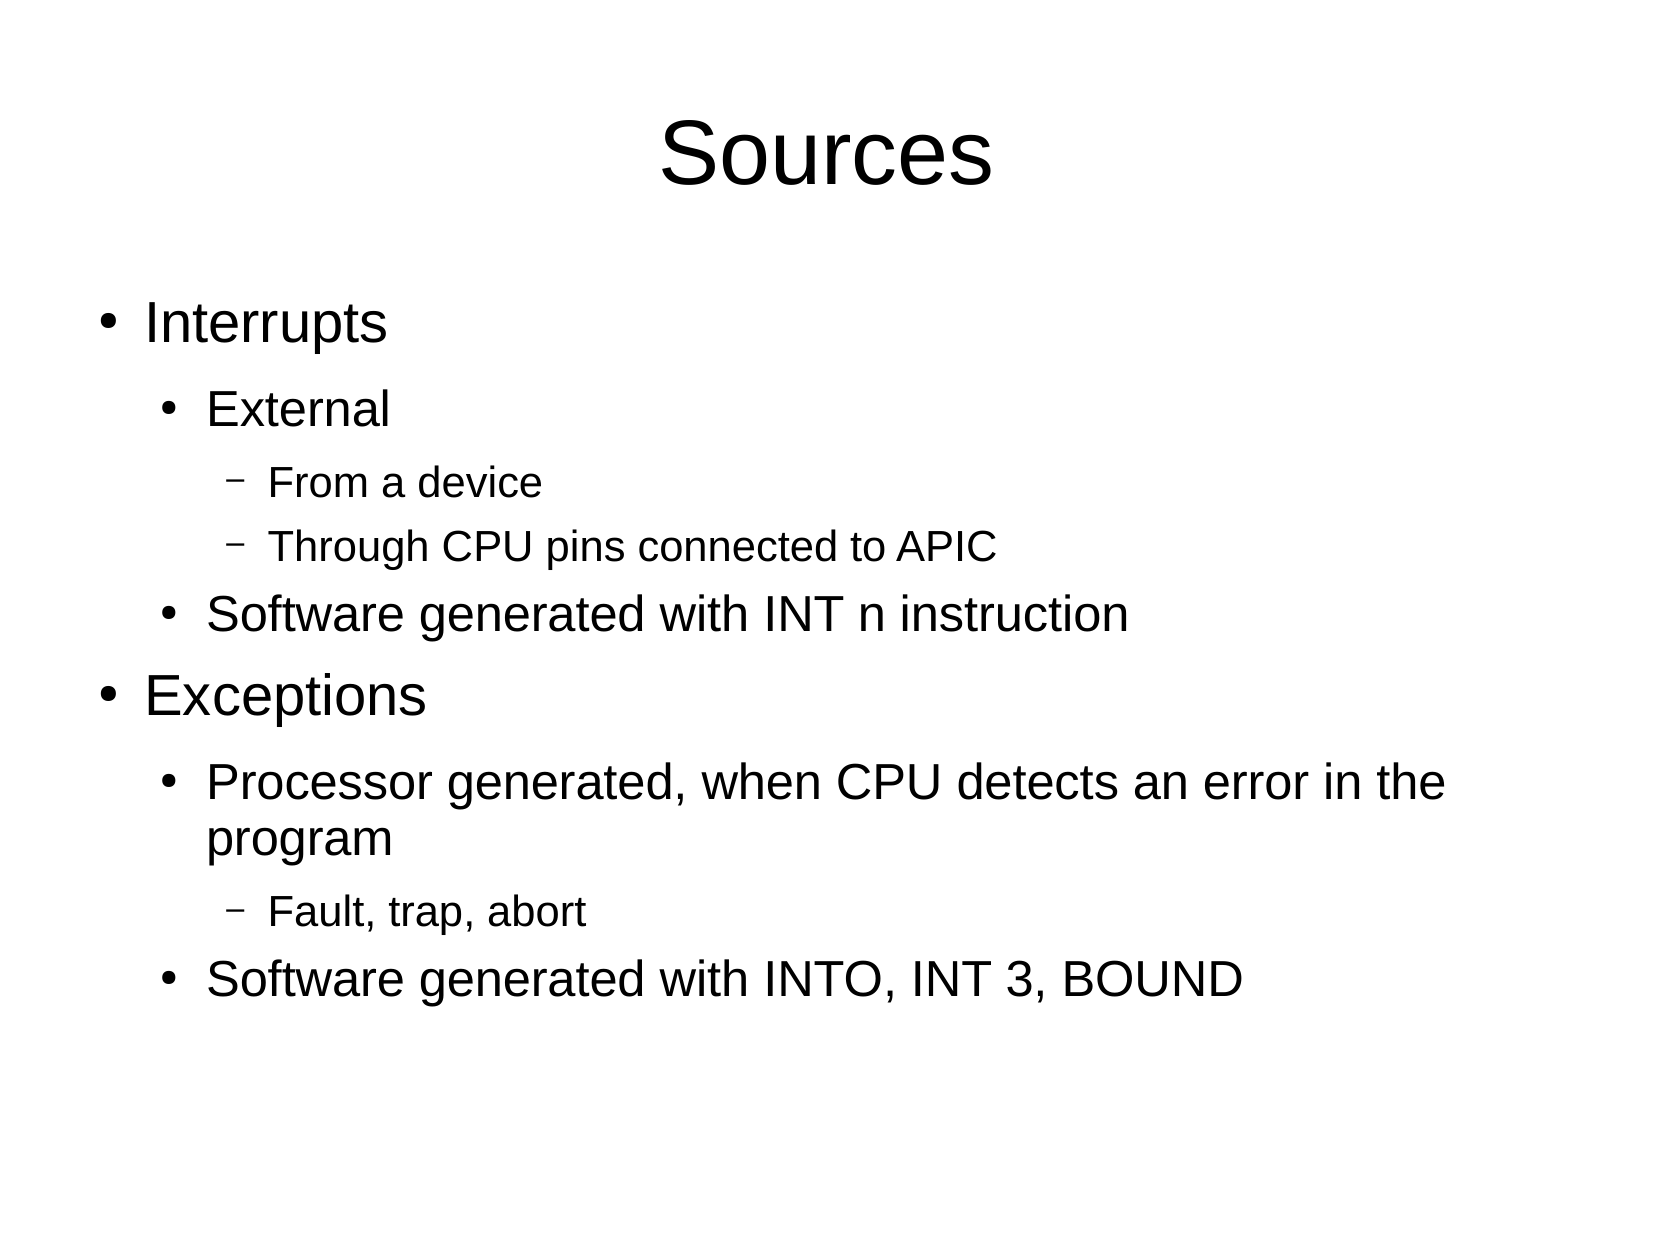

# Sources
Interrupts
External
From a device
Through CPU pins connected to APIC
Software generated with INT n instruction
Exceptions
Processor generated, when CPU detects an error in the program
Fault, trap, abort
Software generated with INTO, INT 3, BOUND